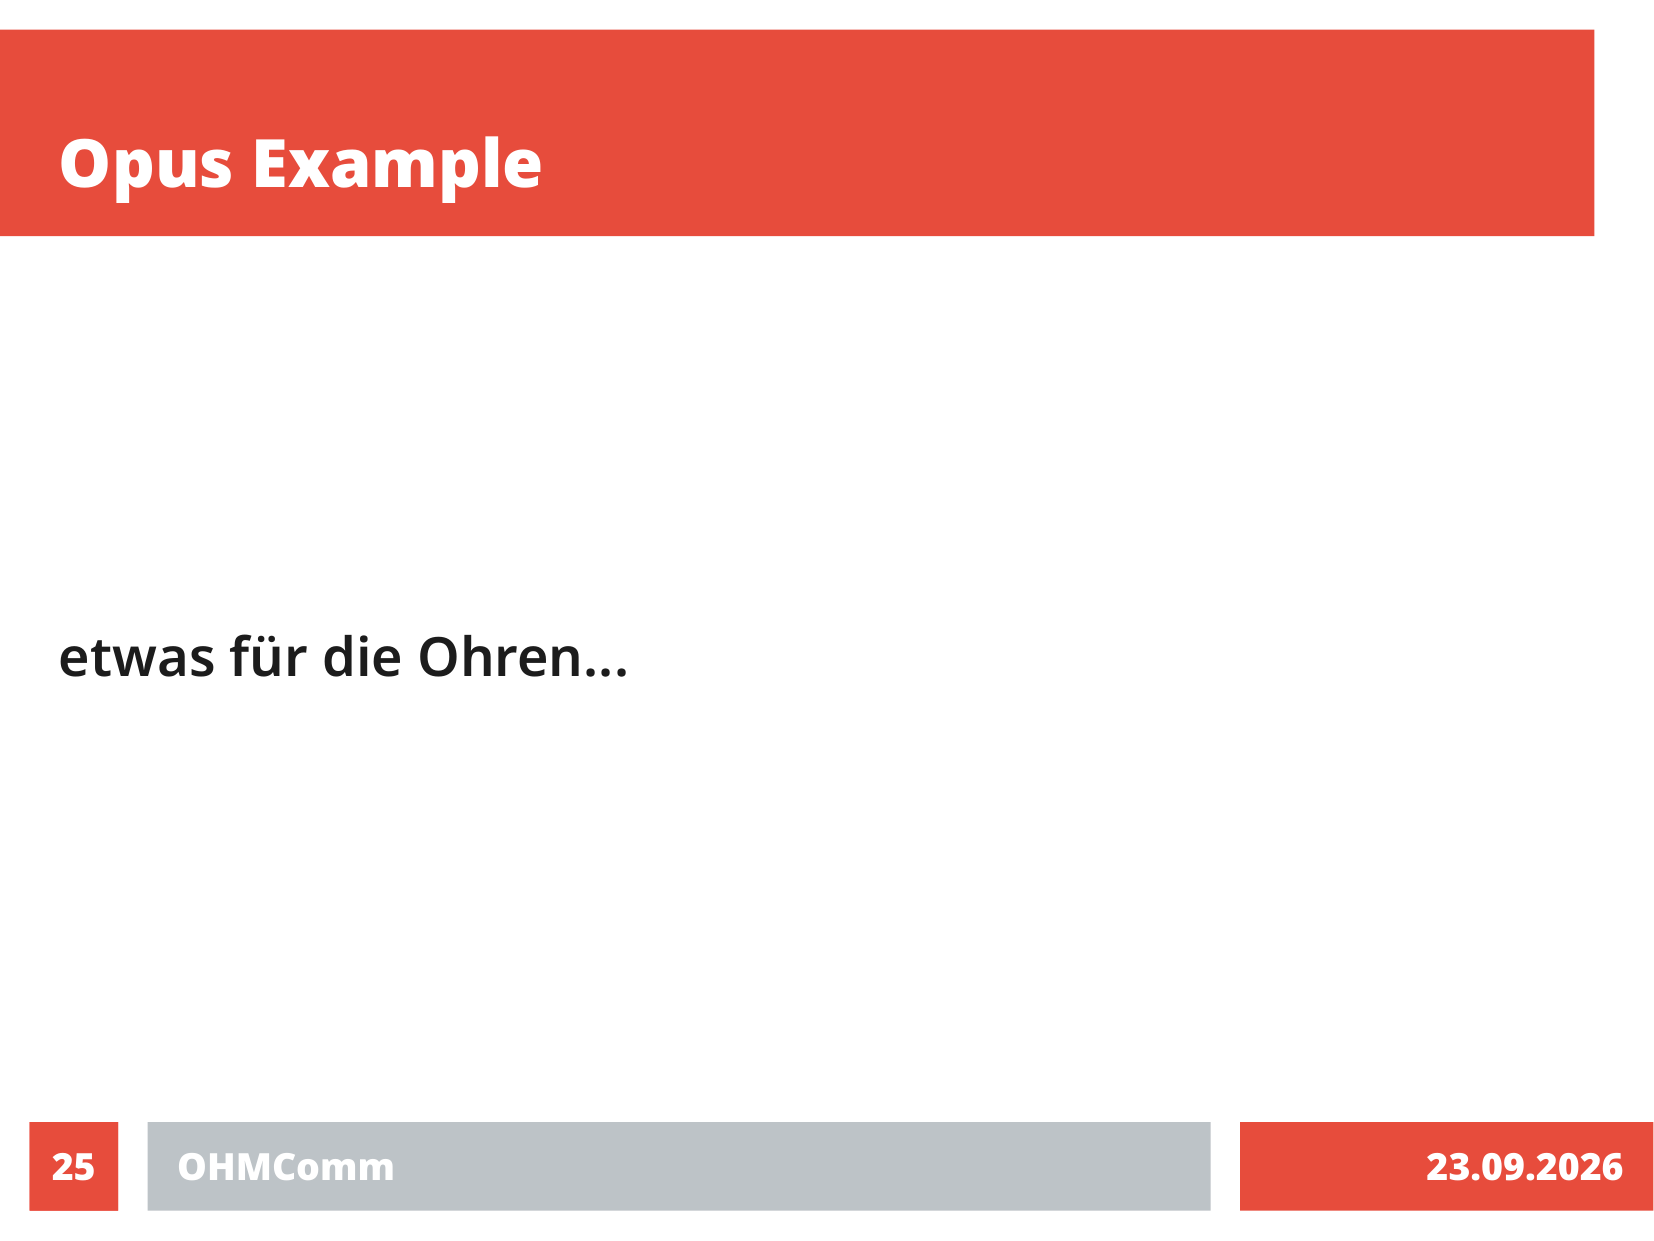

# Opus Example
etwas für die Ohren...
25
OHMComm